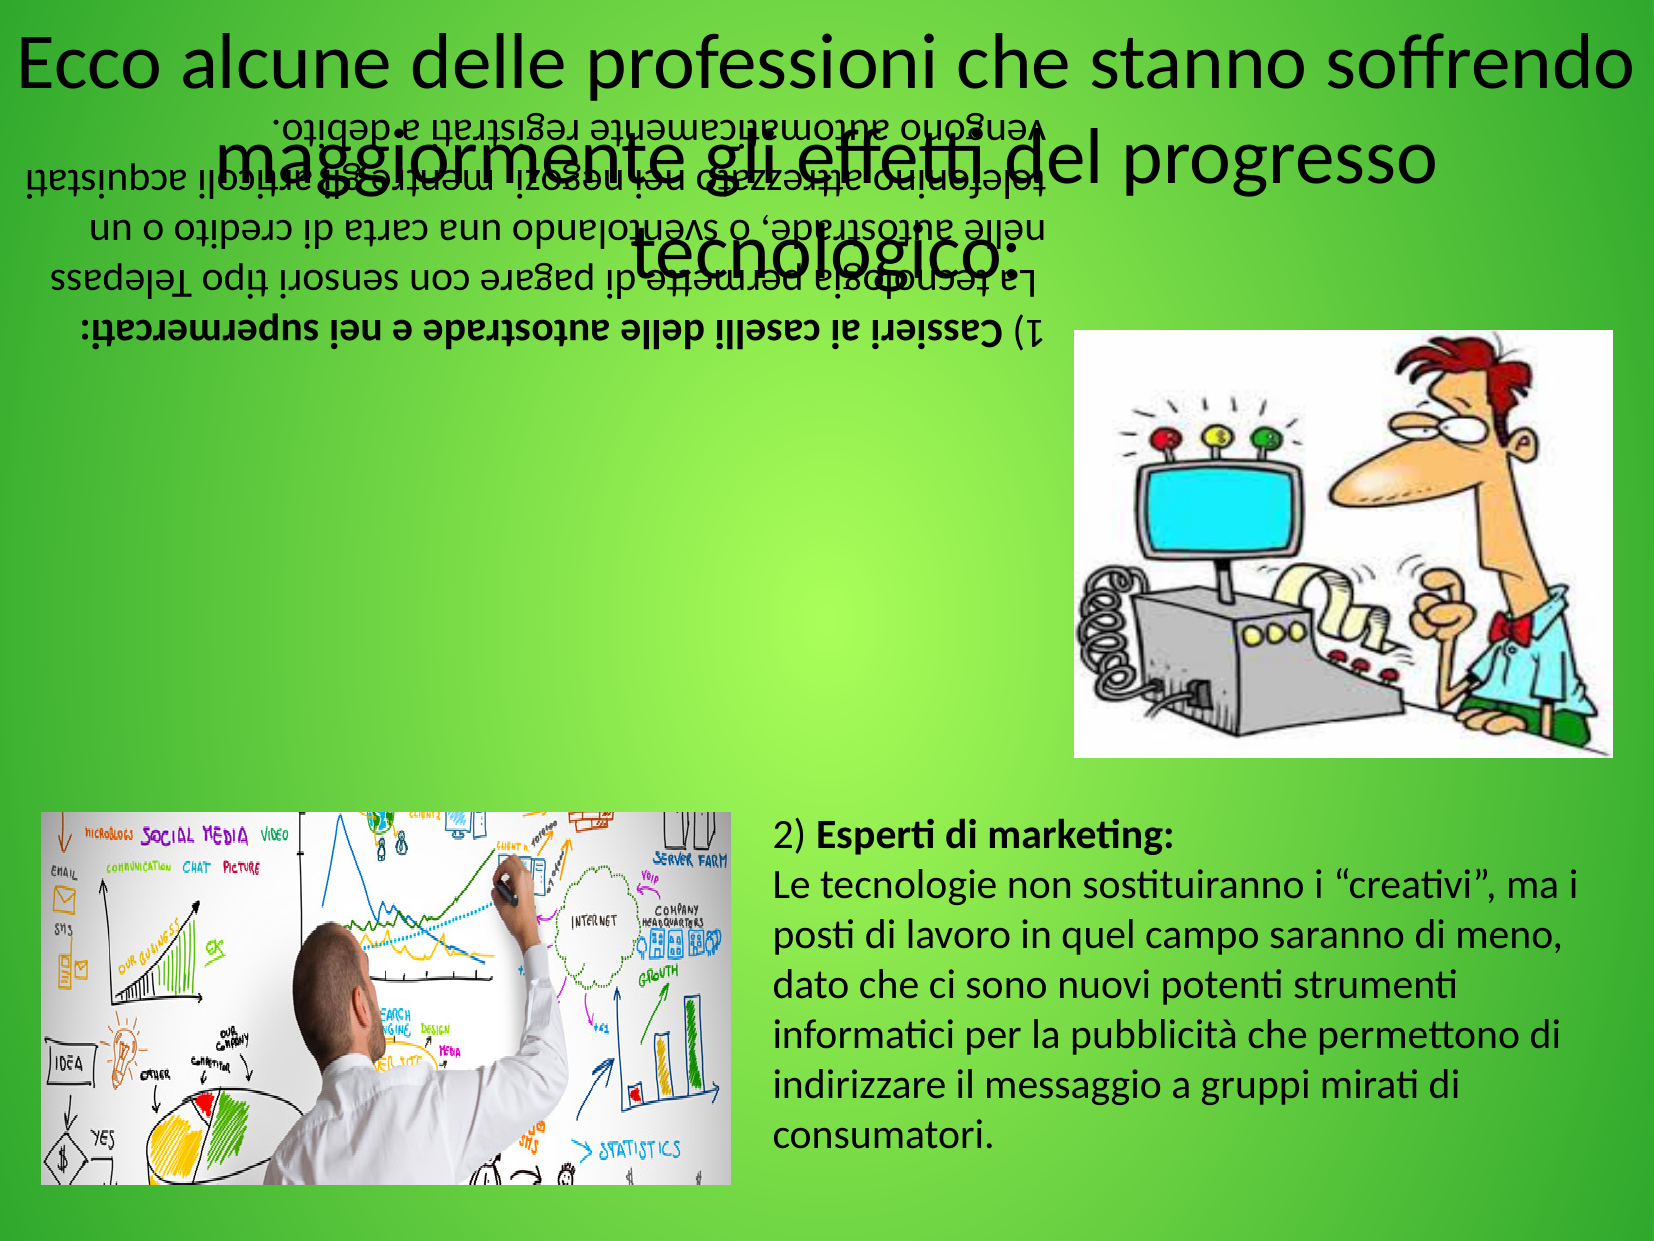

# Ecco alcune delle professioni che stanno soffrendo maggiormente gli effetti del progresso tecnologico:
1) Cassieri ai caselli delle autostrade e nei supermercati:
 La tecnologia permette di pagare con sensori tipo Telepass nelle autostrade, o sventolando una carta di credito o un telefonino attrezzato nei negozi, mentre gli articoli acquistati vengono automaticamente registrati a debito.
2) Esperti di marketing:
Le tecnologie non sostituiranno i “creativi”, ma i posti di lavoro in quel campo saranno di meno, dato che ci sono nuovi potenti strumenti informatici per la pubblicità che permettono di indirizzare il messaggio a gruppi mirati di consumatori.